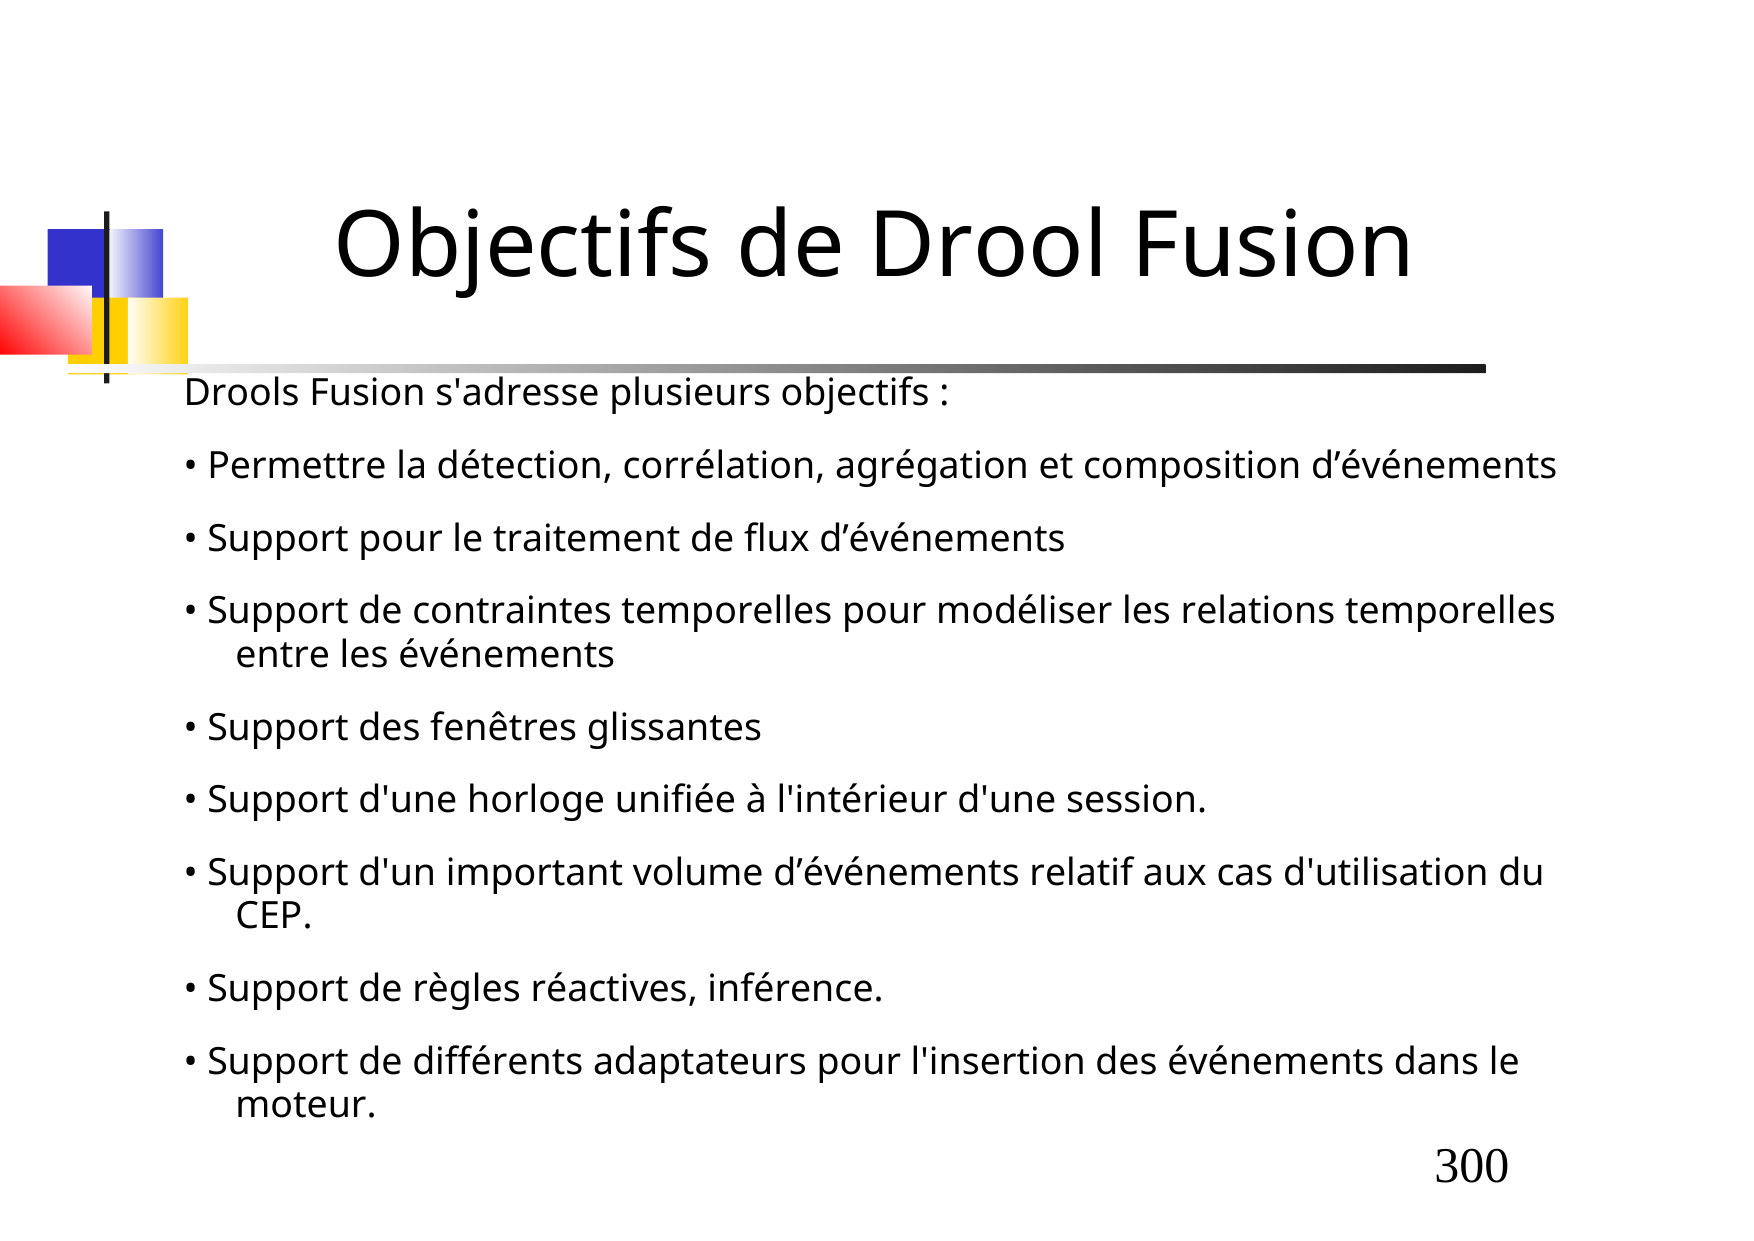

# Objectifs de Drool Fusion
Drools Fusion s'adresse plusieurs objectifs :
• Permettre la détection, corrélation, agrégation et composition d’événements
• Support pour le traitement de flux d’événements
• Support de contraintes temporelles pour modéliser les relations temporelles entre les événements
• Support des fenêtres glissantes
• Support d'une horloge unifiée à l'intérieur d'une session.
• Support d'un important volume d’événements relatif aux cas d'utilisation du CEP.
• Support de règles réactives, inférence.
• Support de différents adaptateurs pour l'insertion des événements dans le moteur.